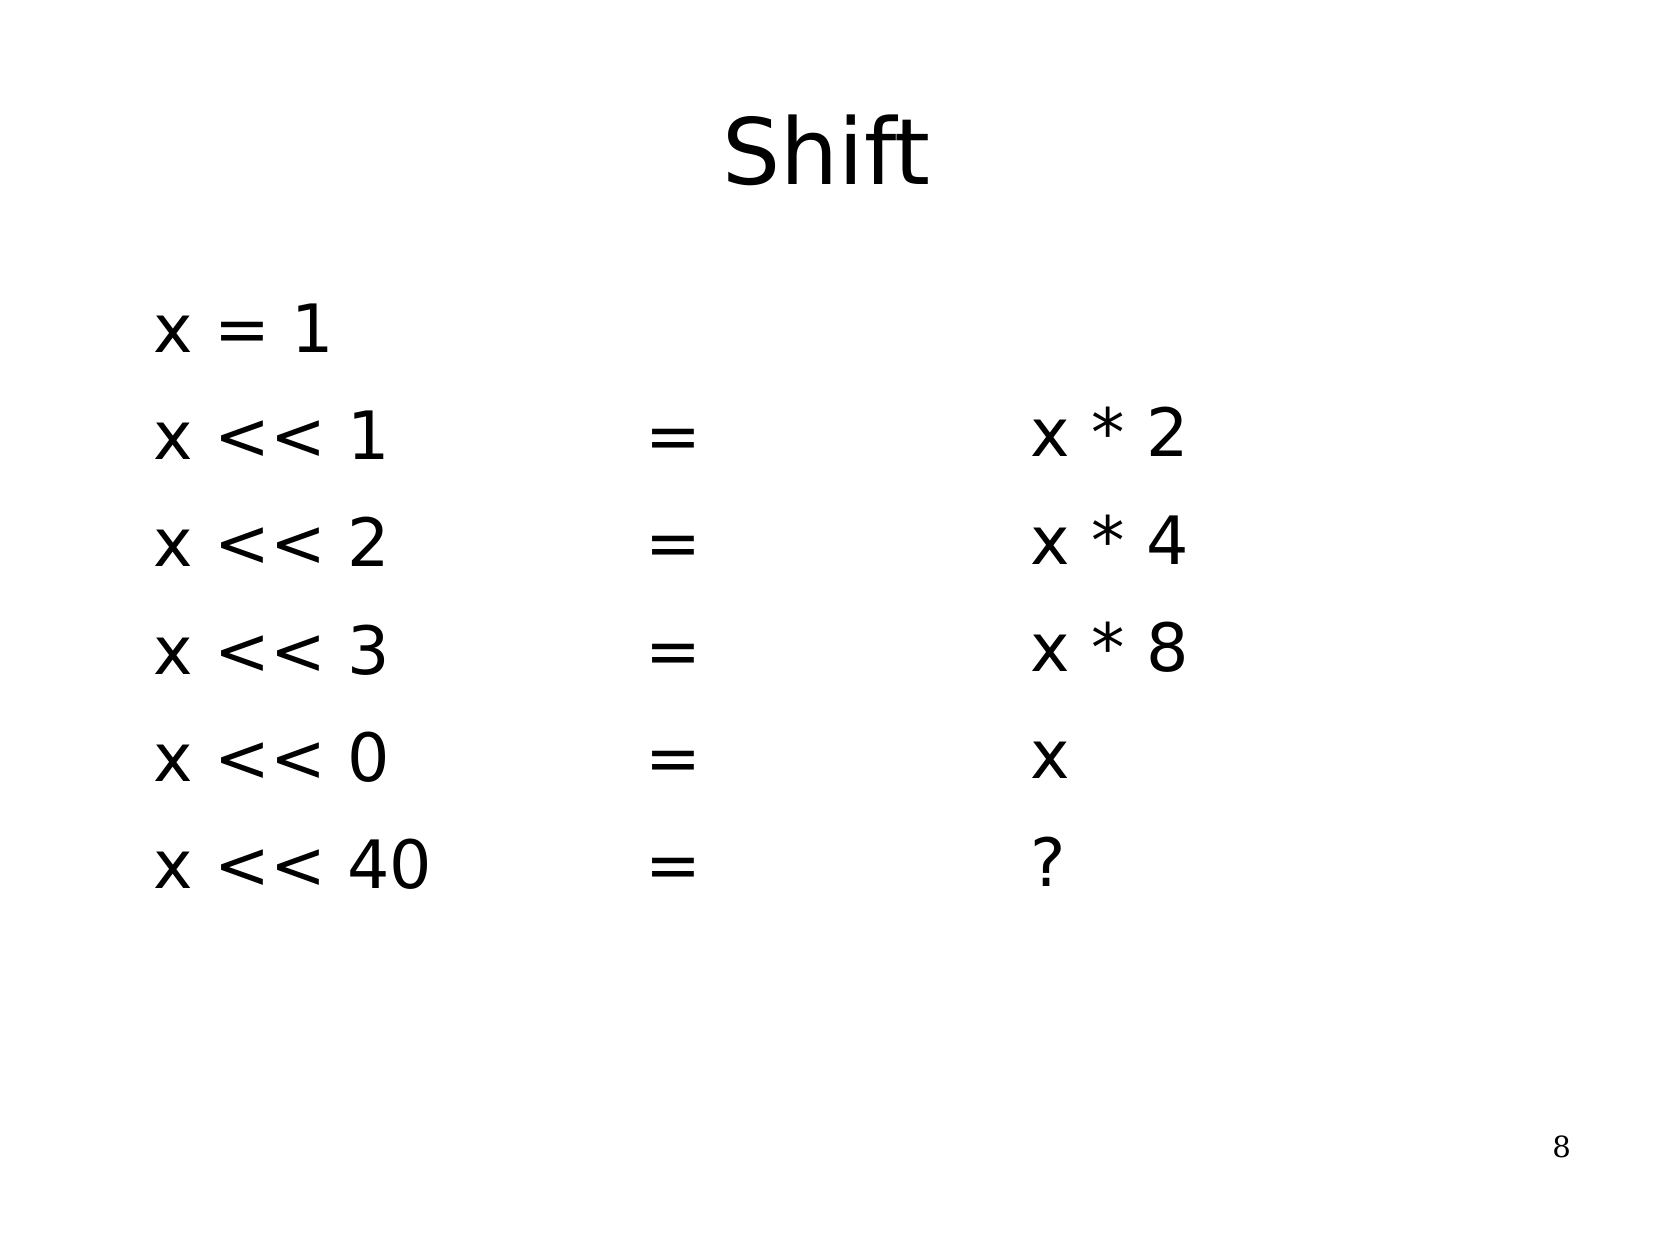

# Shift
x * 2
x * 4
x * 8
x
?
x = 1
x << 1			 =
x << 2			 =
x << 3			 =
x << 0			 =
x << 40			 =
8